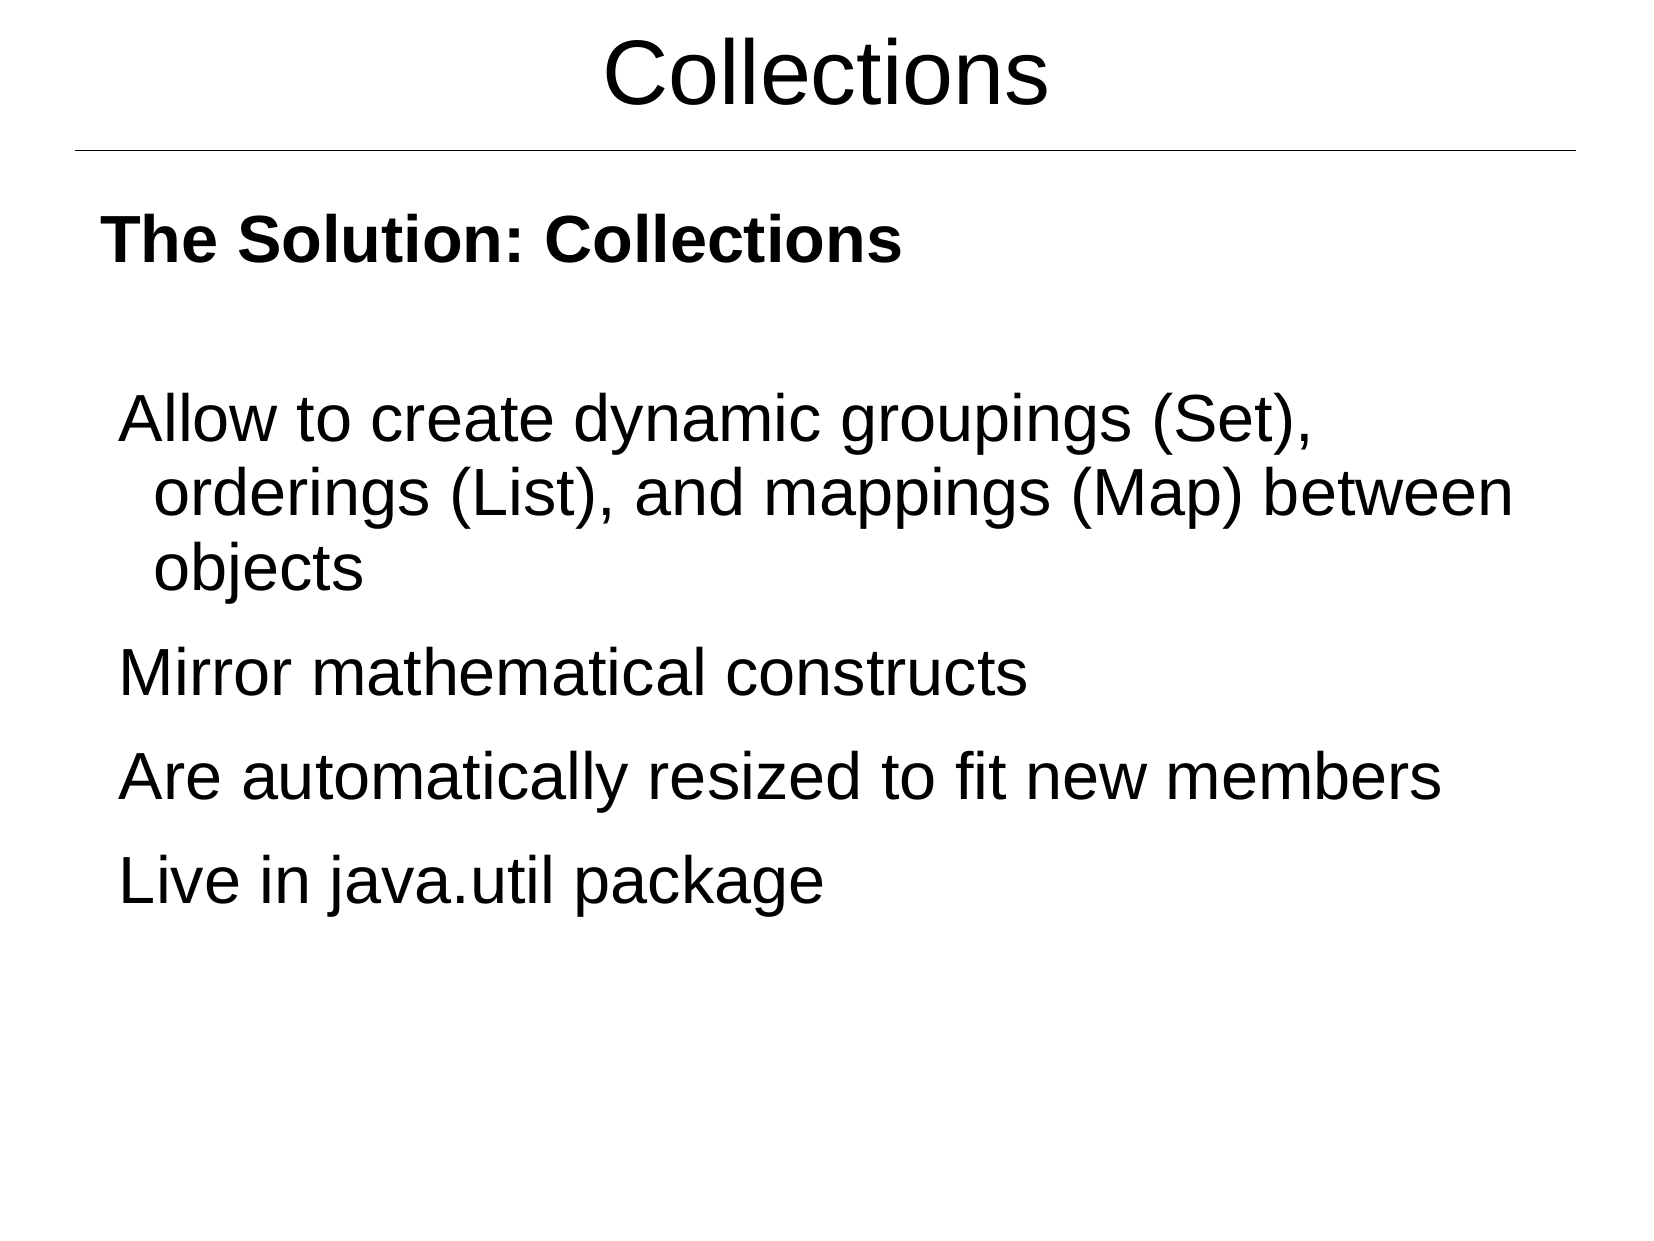

# Collections
The Solution: Collections
 Allow to create dynamic groupings (Set), orderings (List), and mappings (Map) between objects
 Mirror mathematical constructs
 Are automatically resized to fit new members
 Live in java.util package